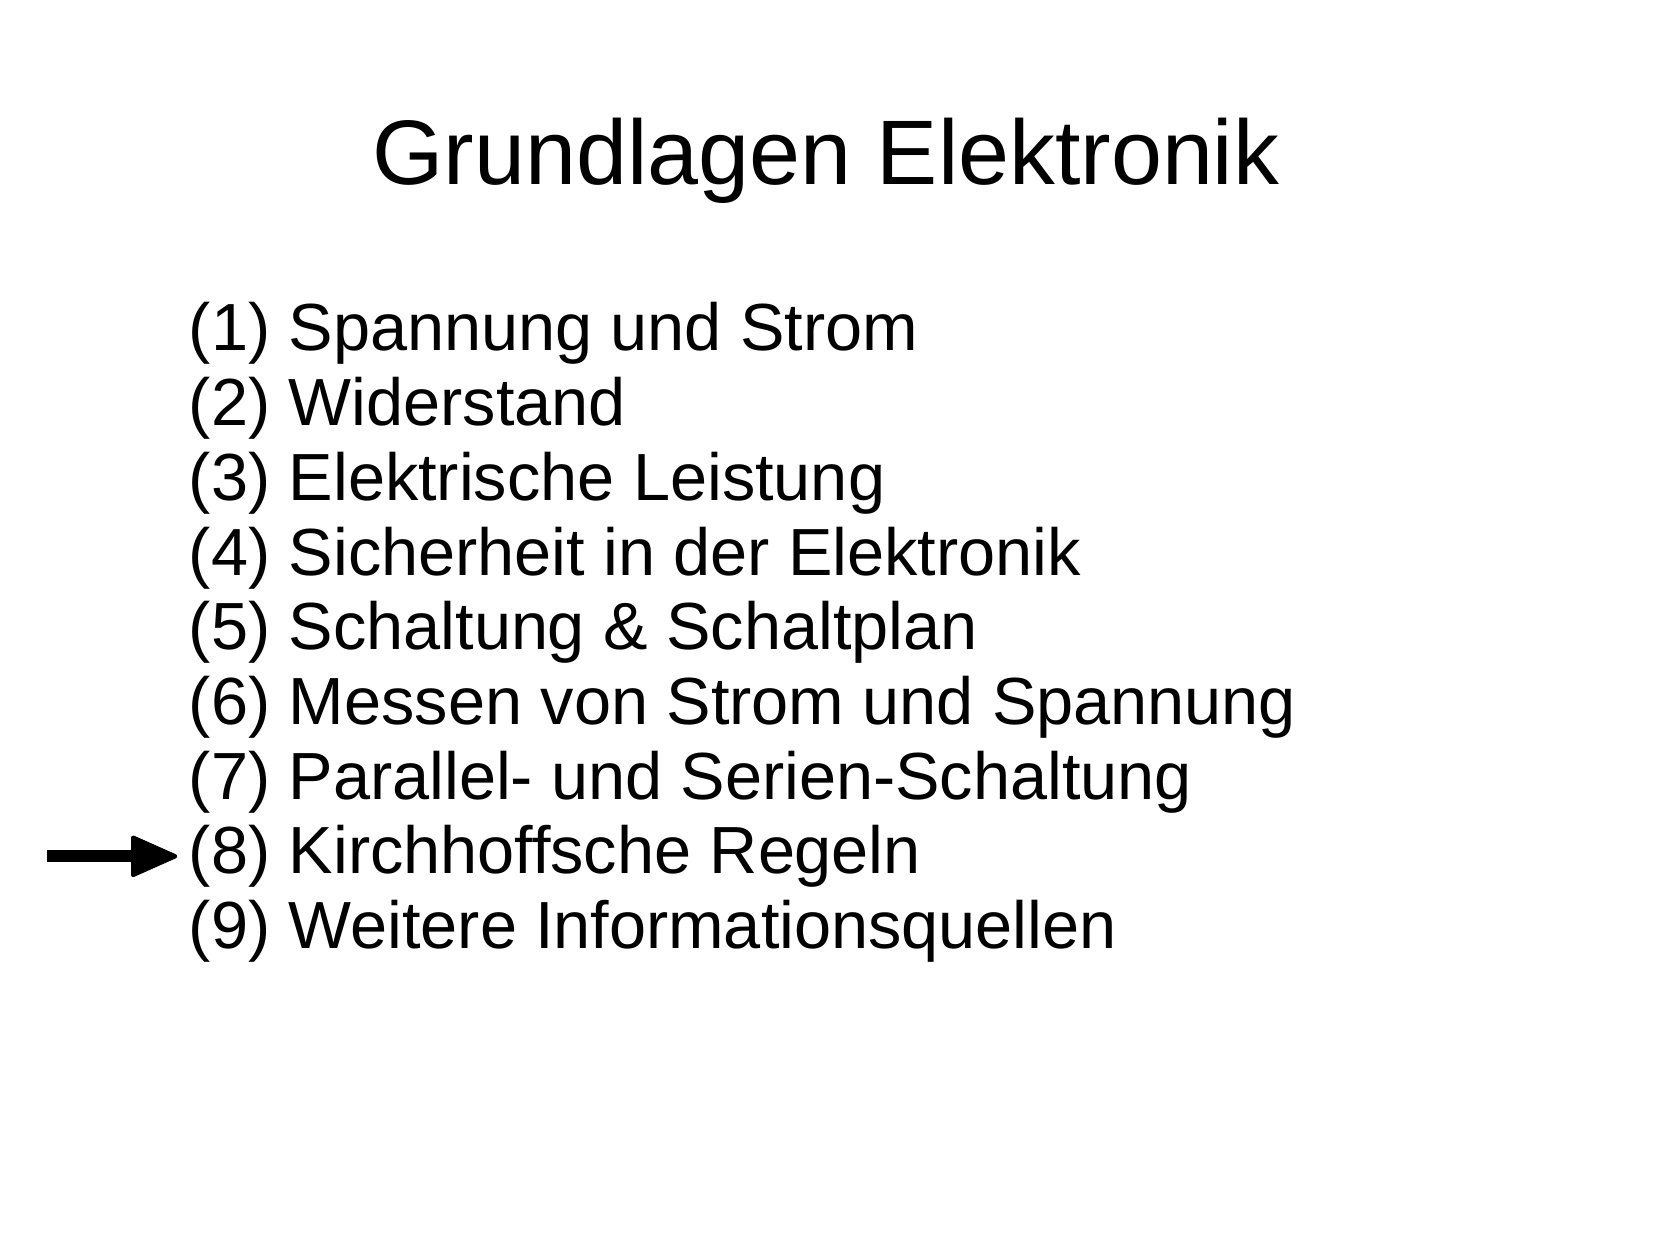

# Grundlagen Elektronik
 Spannung und Strom
 Widerstand
 Elektrische Leistung
 Sicherheit in der Elektronik
 Schaltung & Schaltplan
 Messen von Strom und Spannung
 Parallel- und Serien-Schaltung
 Kirchhoffsche Regeln
 Weitere Informationsquellen